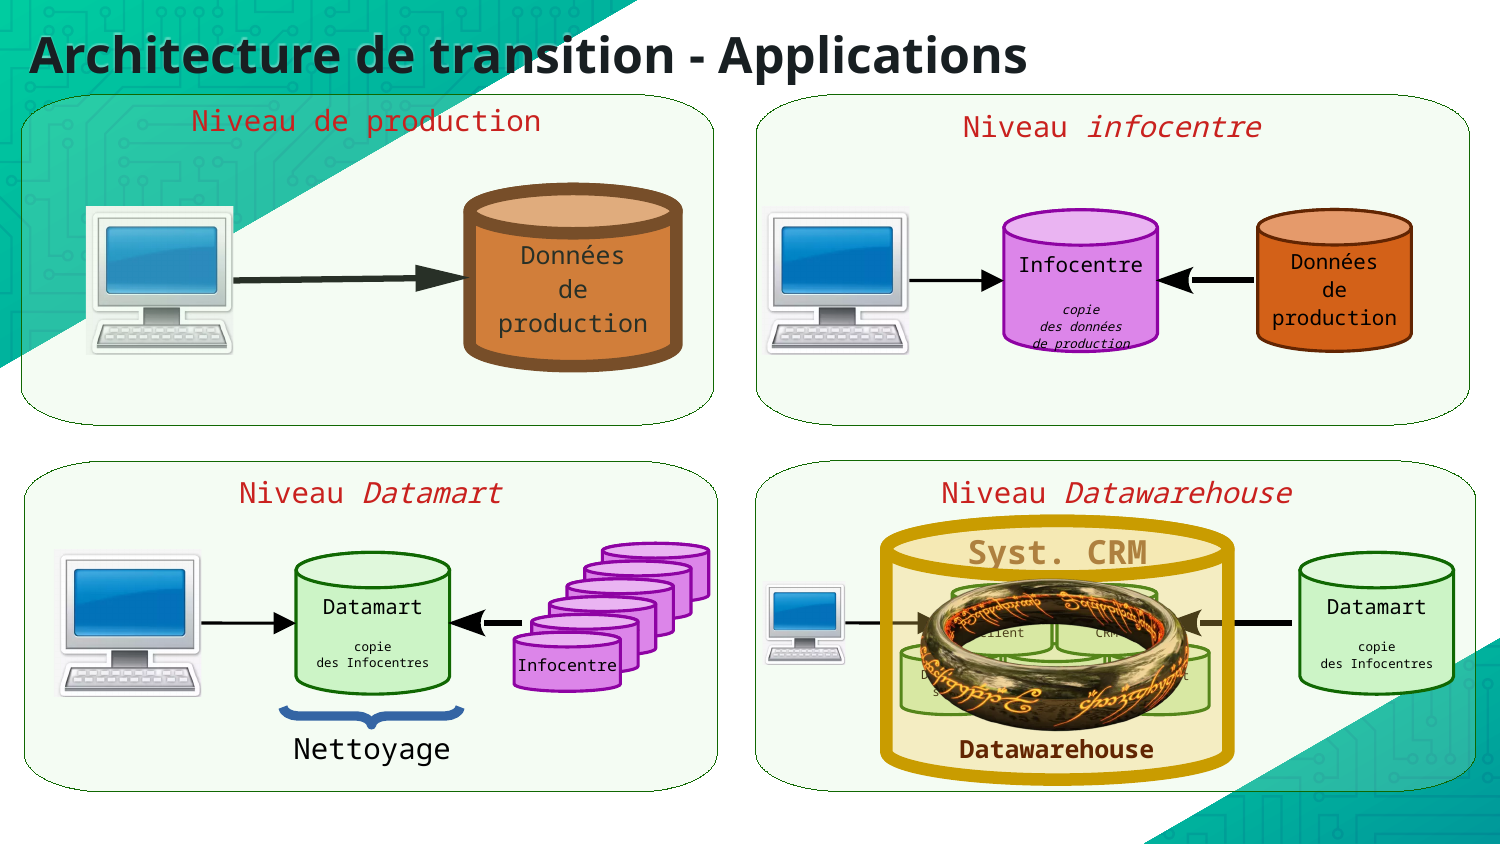

# Architecture de transition - Applications
Niveau de production
Niveau infocentre
Données
de
production
Données
de
production
Infocentre
copie
des données
de production
Niveau Datawarehouse
Niveau Datamart
Datawarehouse
Syst. CRM
Infocentre
Infocentre
Infocentre
Infocentre
Infocentre
Infocentre
Datamart
copie
des Infocentres
Datamart
copie
des Infocentres
Datamart
client
Datamart
CRM
Datamart
stock
Datamart
finance
Datamart
GRH
Nettoyage